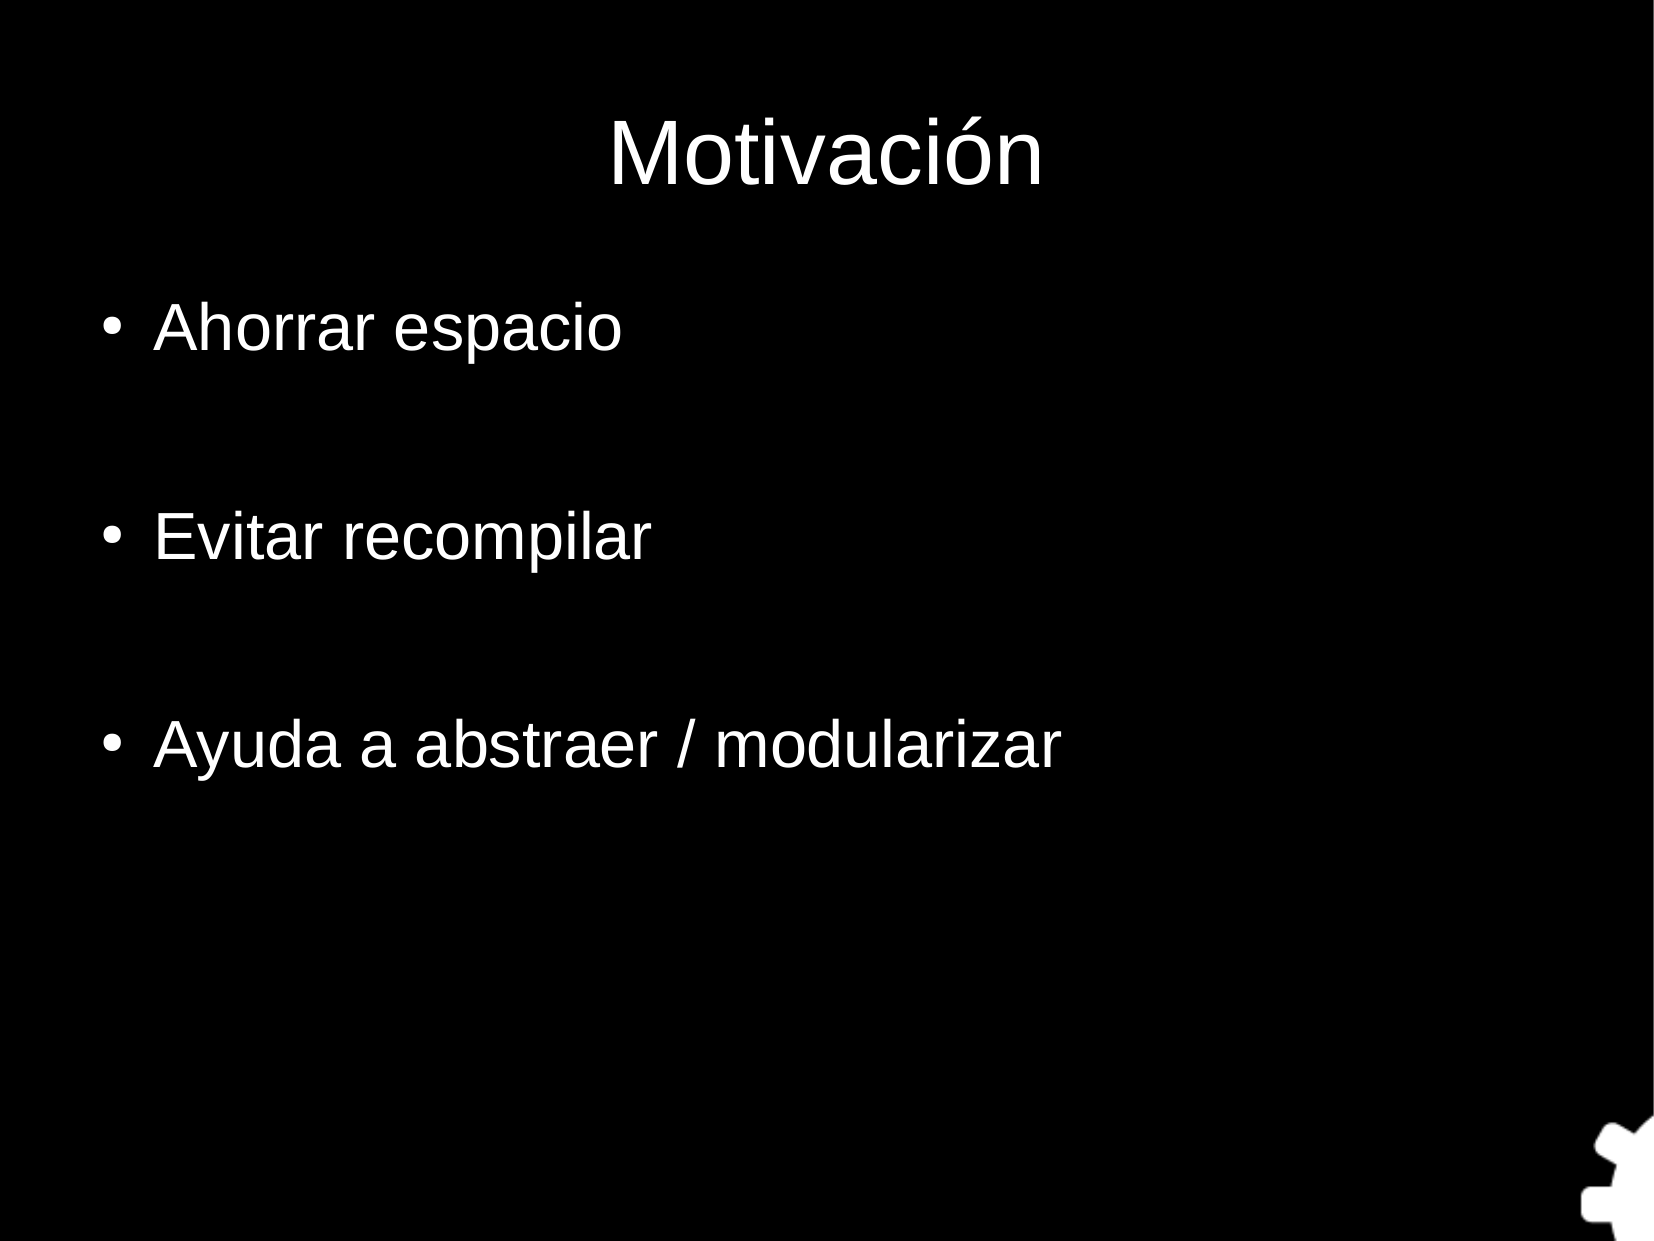

# Motivación
Ahorrar espacio
Evitar recompilar
Ayuda a abstraer / modularizar